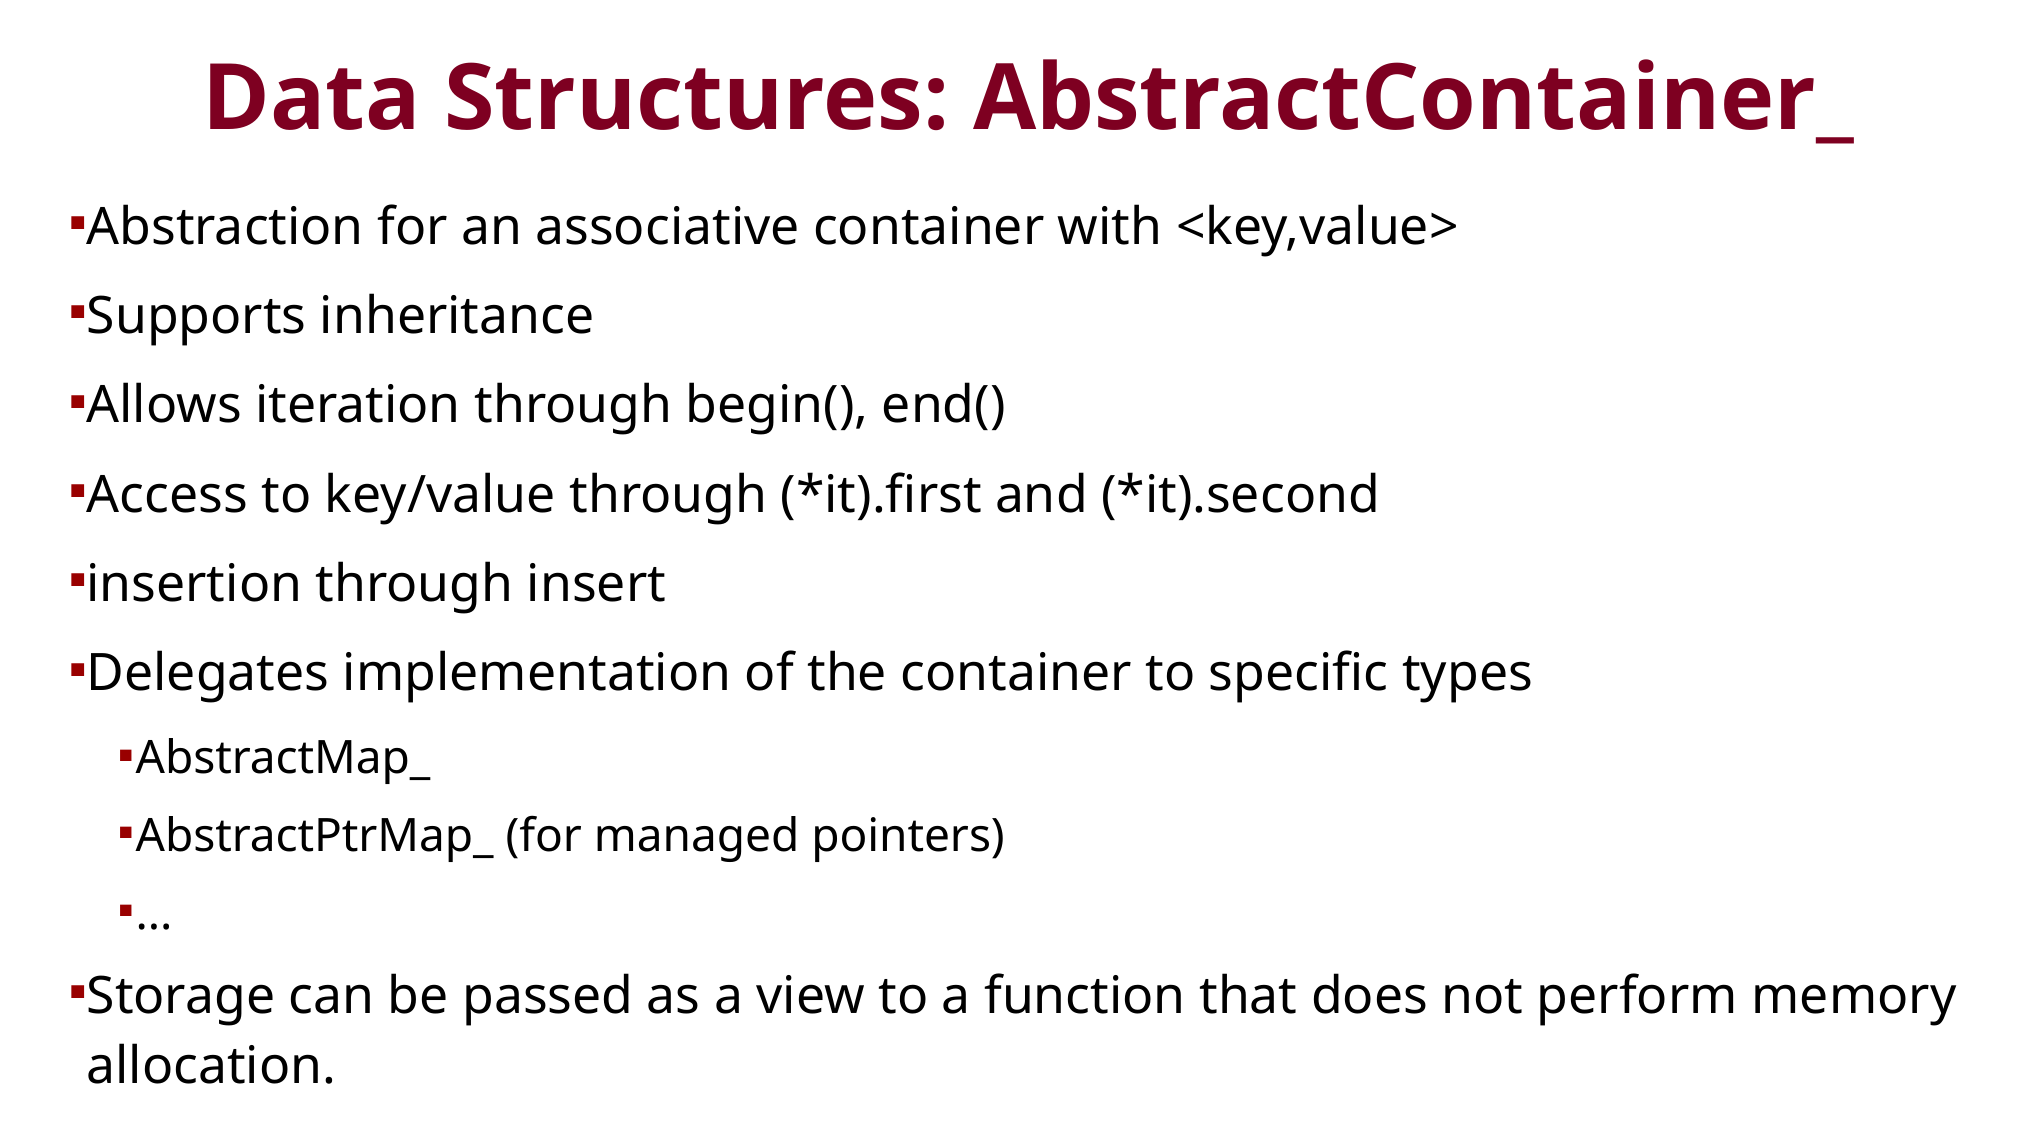

# Data Structures: AbstractContainer_
Abstraction for an associative container with <key,value>
Supports inheritance
Allows iteration through begin(), end()
Access to key/value through (*it).first and (*it).second
insertion through insert
Delegates implementation of the container to specific types
AbstractMap_
AbstractPtrMap_ (for managed pointers)
...
Storage can be passed as a view to a function that does not perform memory allocation.